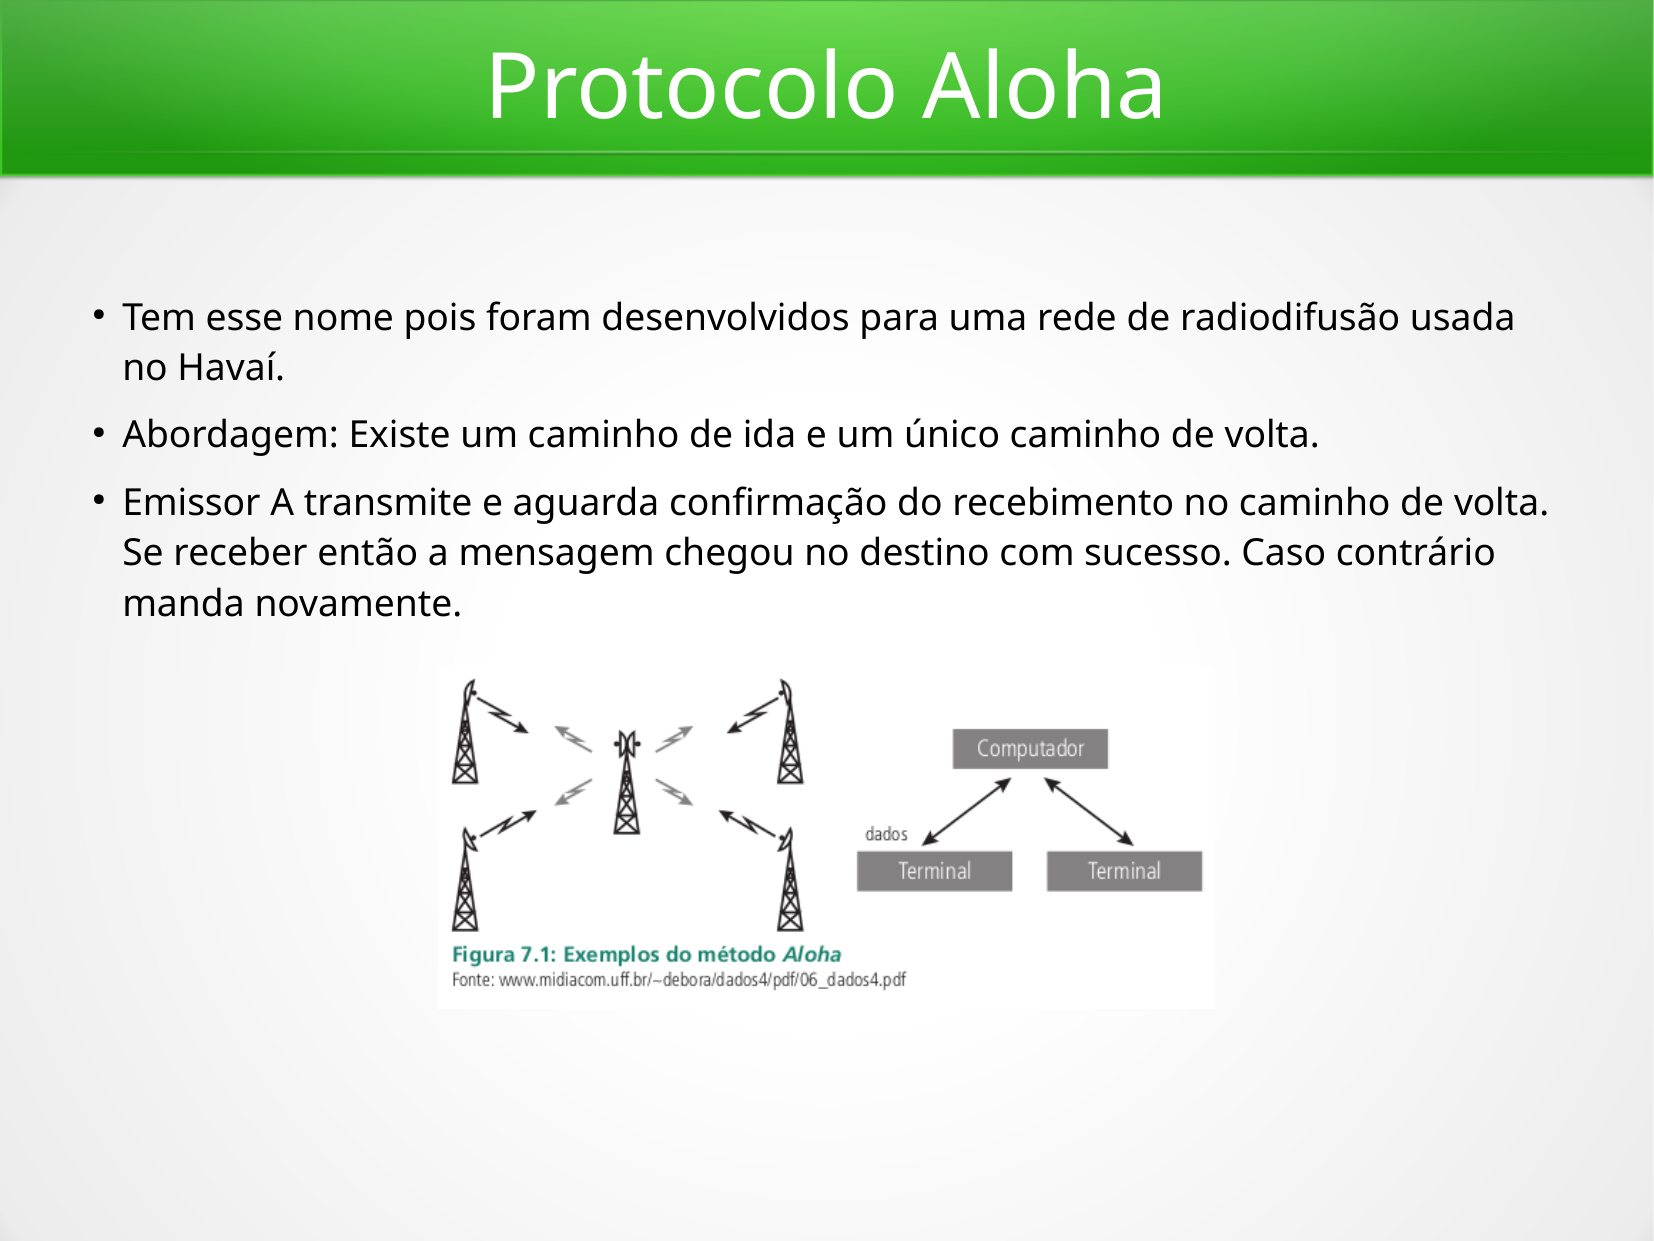

# Protocolo Aloha
Tem esse nome pois foram desenvolvidos para uma rede de radiodifusão usada no Havaí.
Abordagem: Existe um caminho de ida e um único caminho de volta.
Emissor A transmite e aguarda confirmação do recebimento no caminho de volta. Se receber então a mensagem chegou no destino com sucesso. Caso contrário manda novamente.